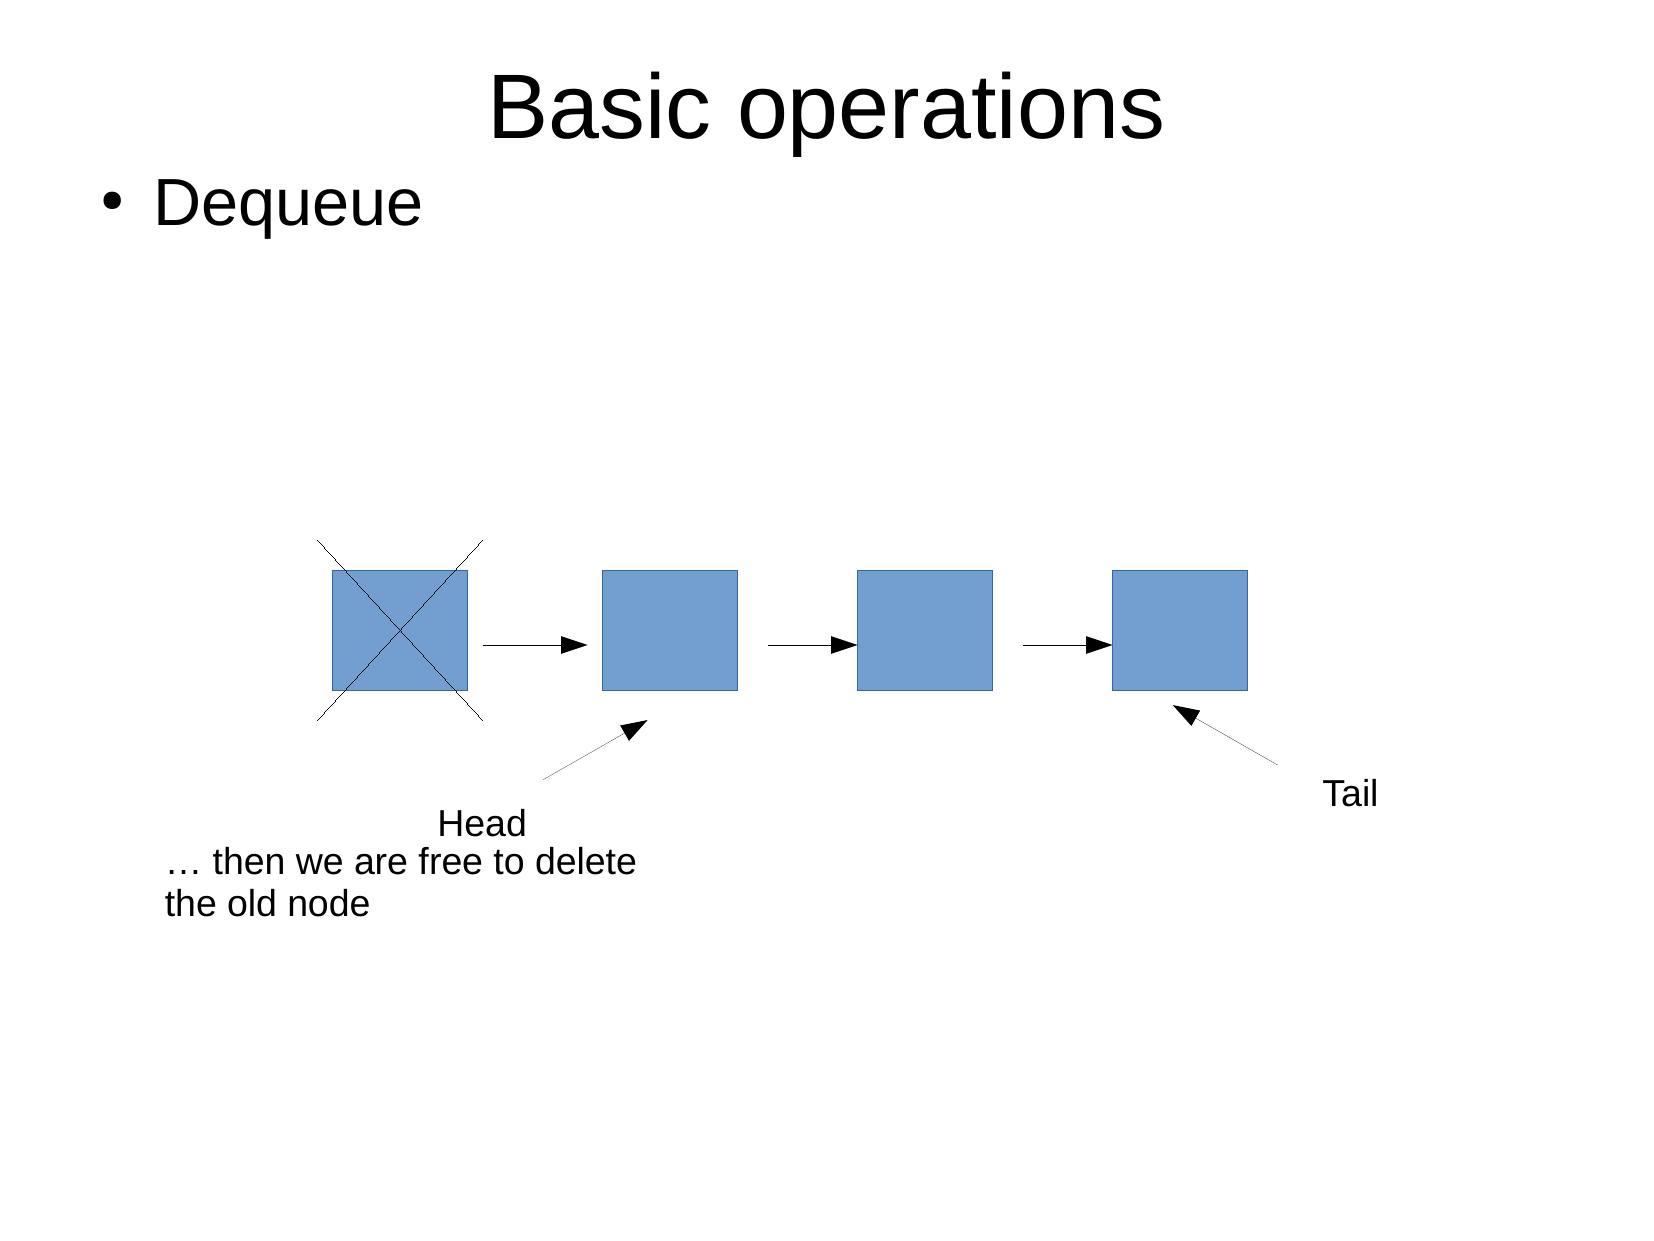

# Basic operations
Dequeue
Tail
Head
… then we are free to delete the old node